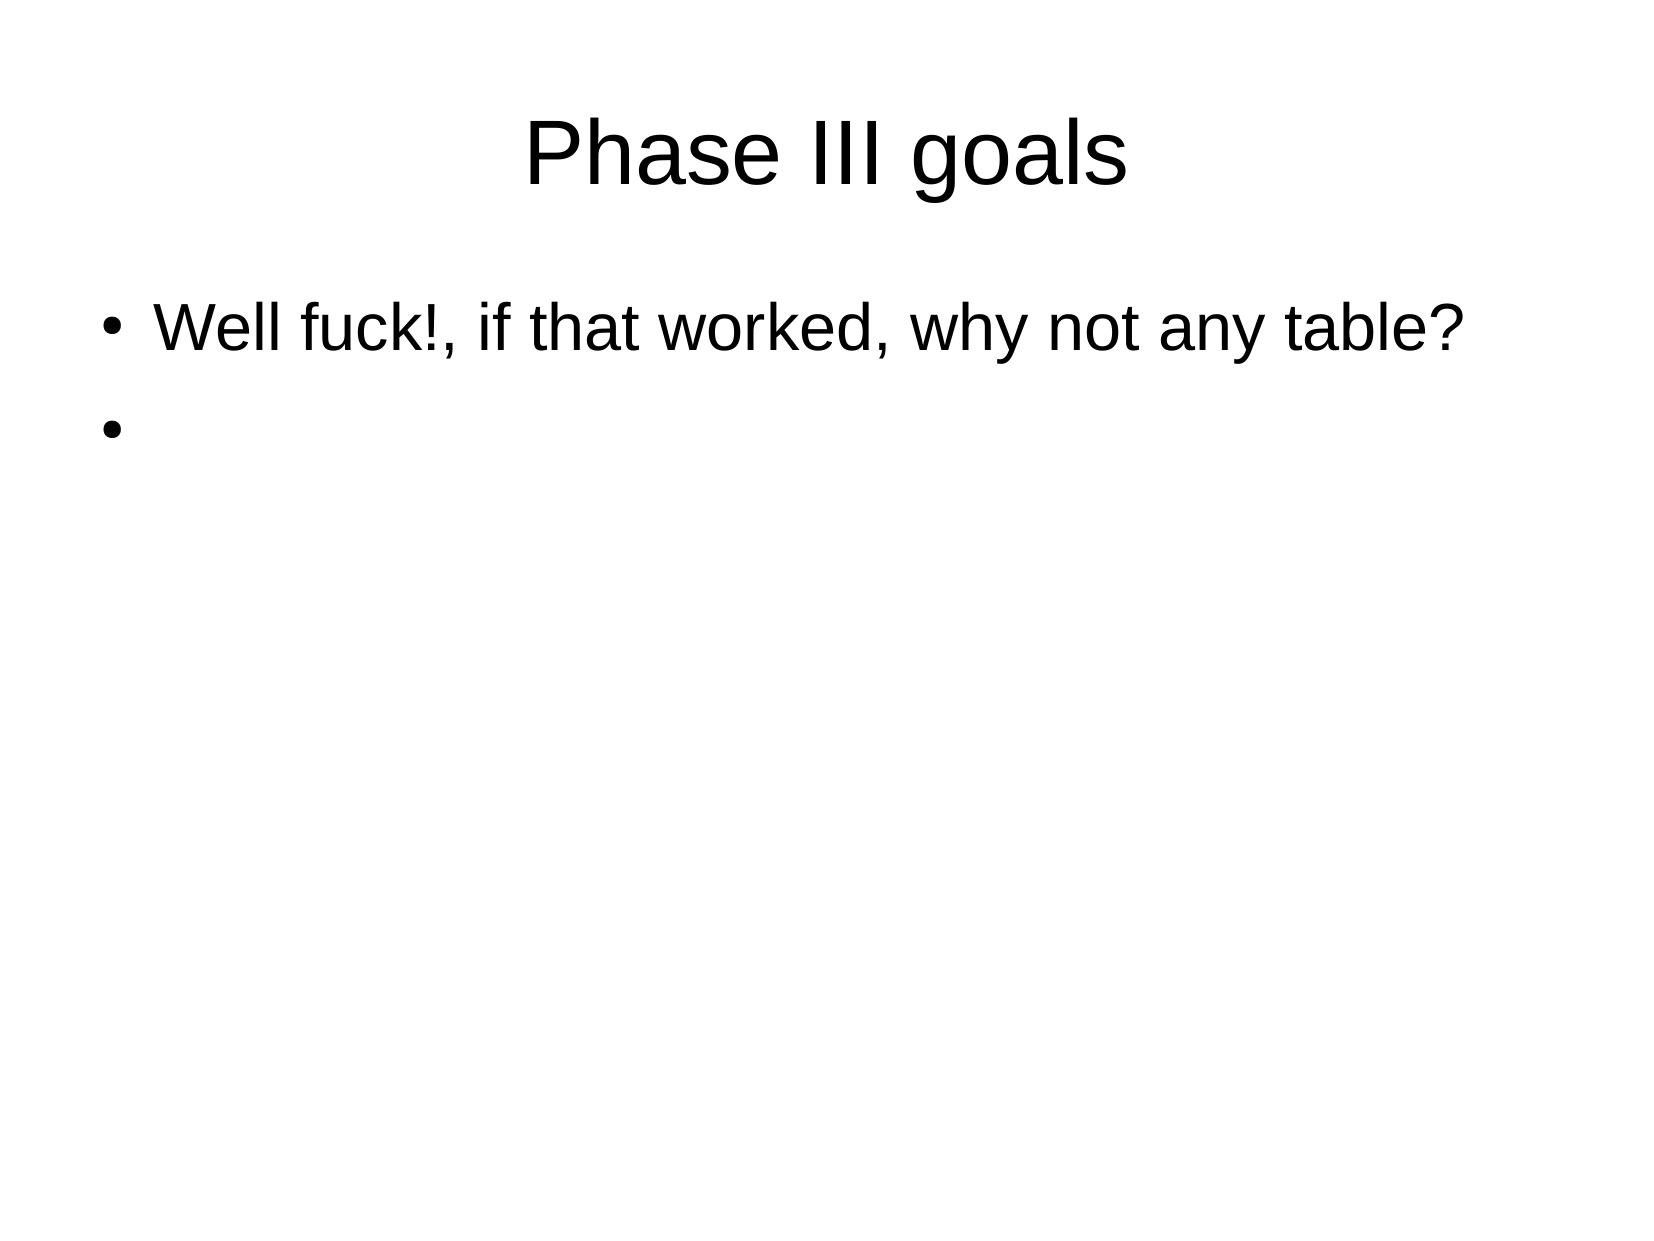

# Phase III goals
Well fuck!, if that worked, why not any table?